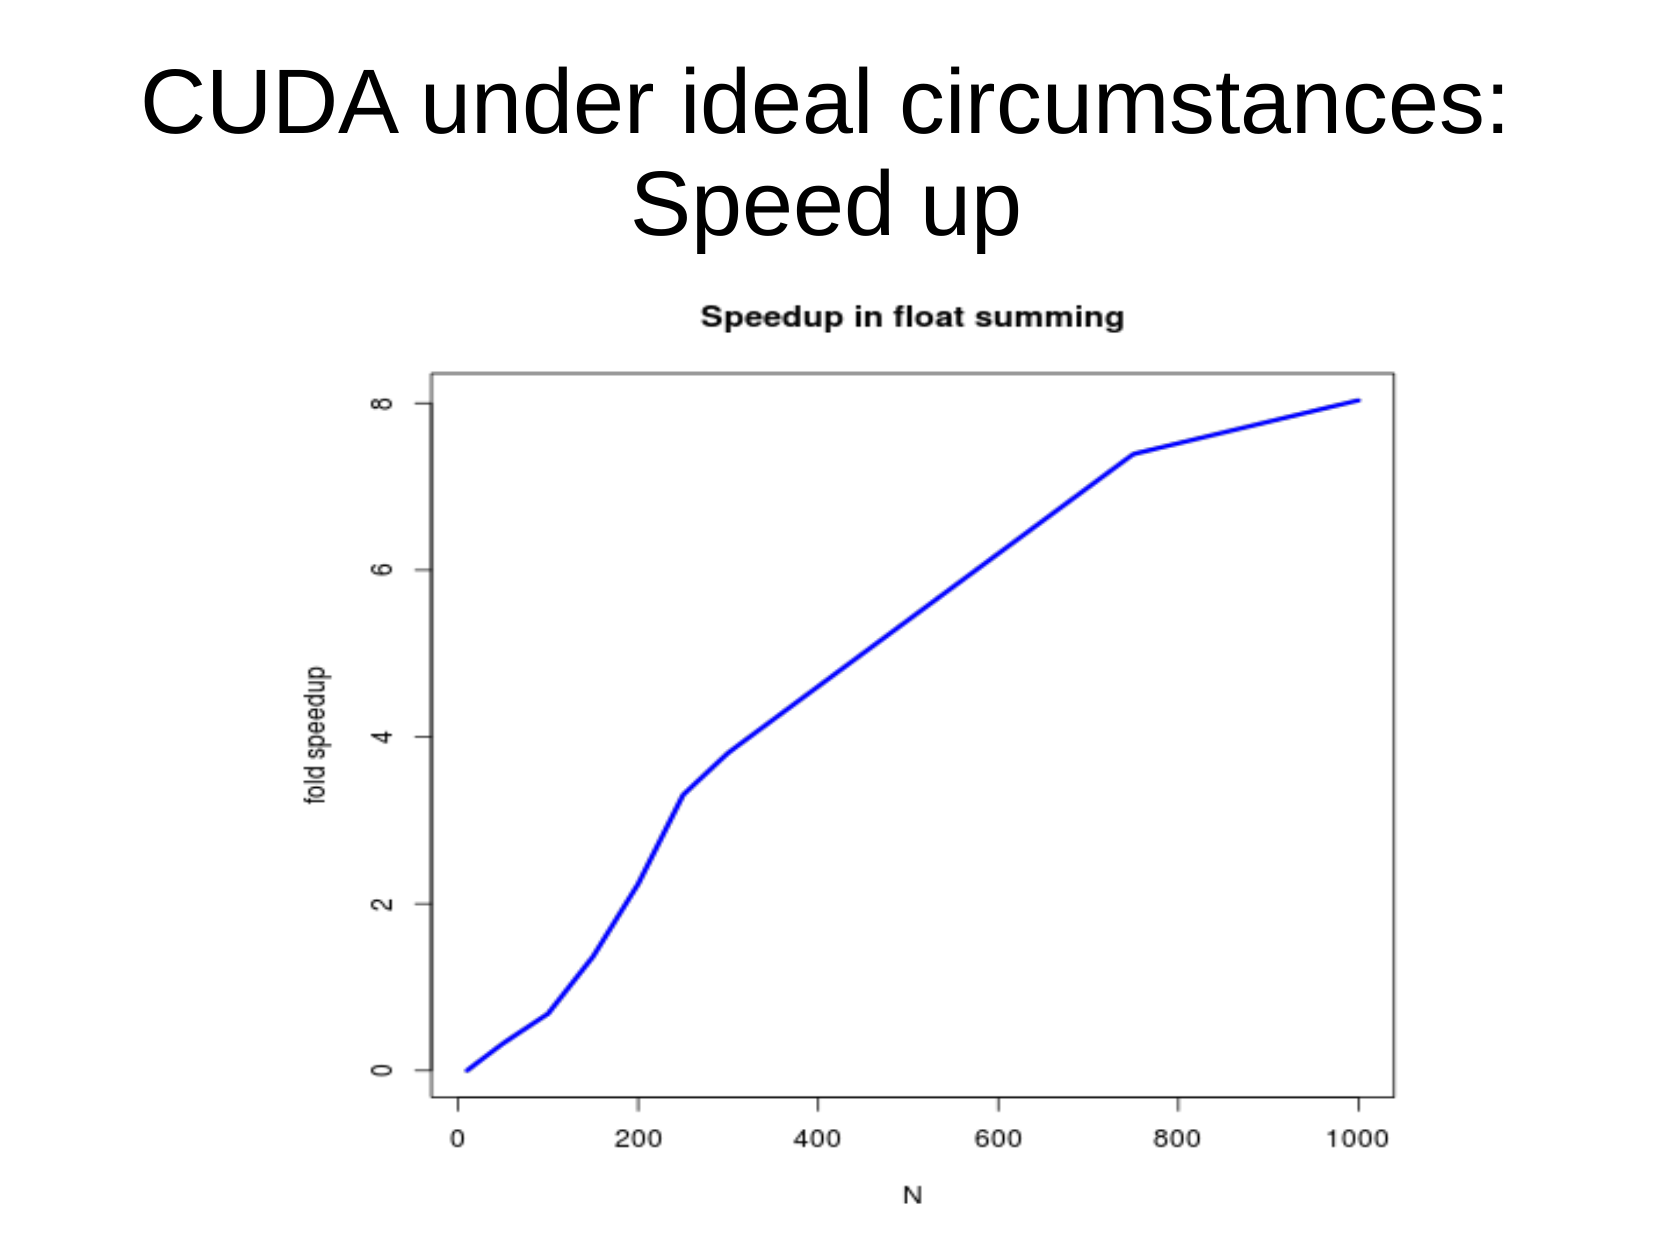

# CUDA under ideal circumstances: Speed up